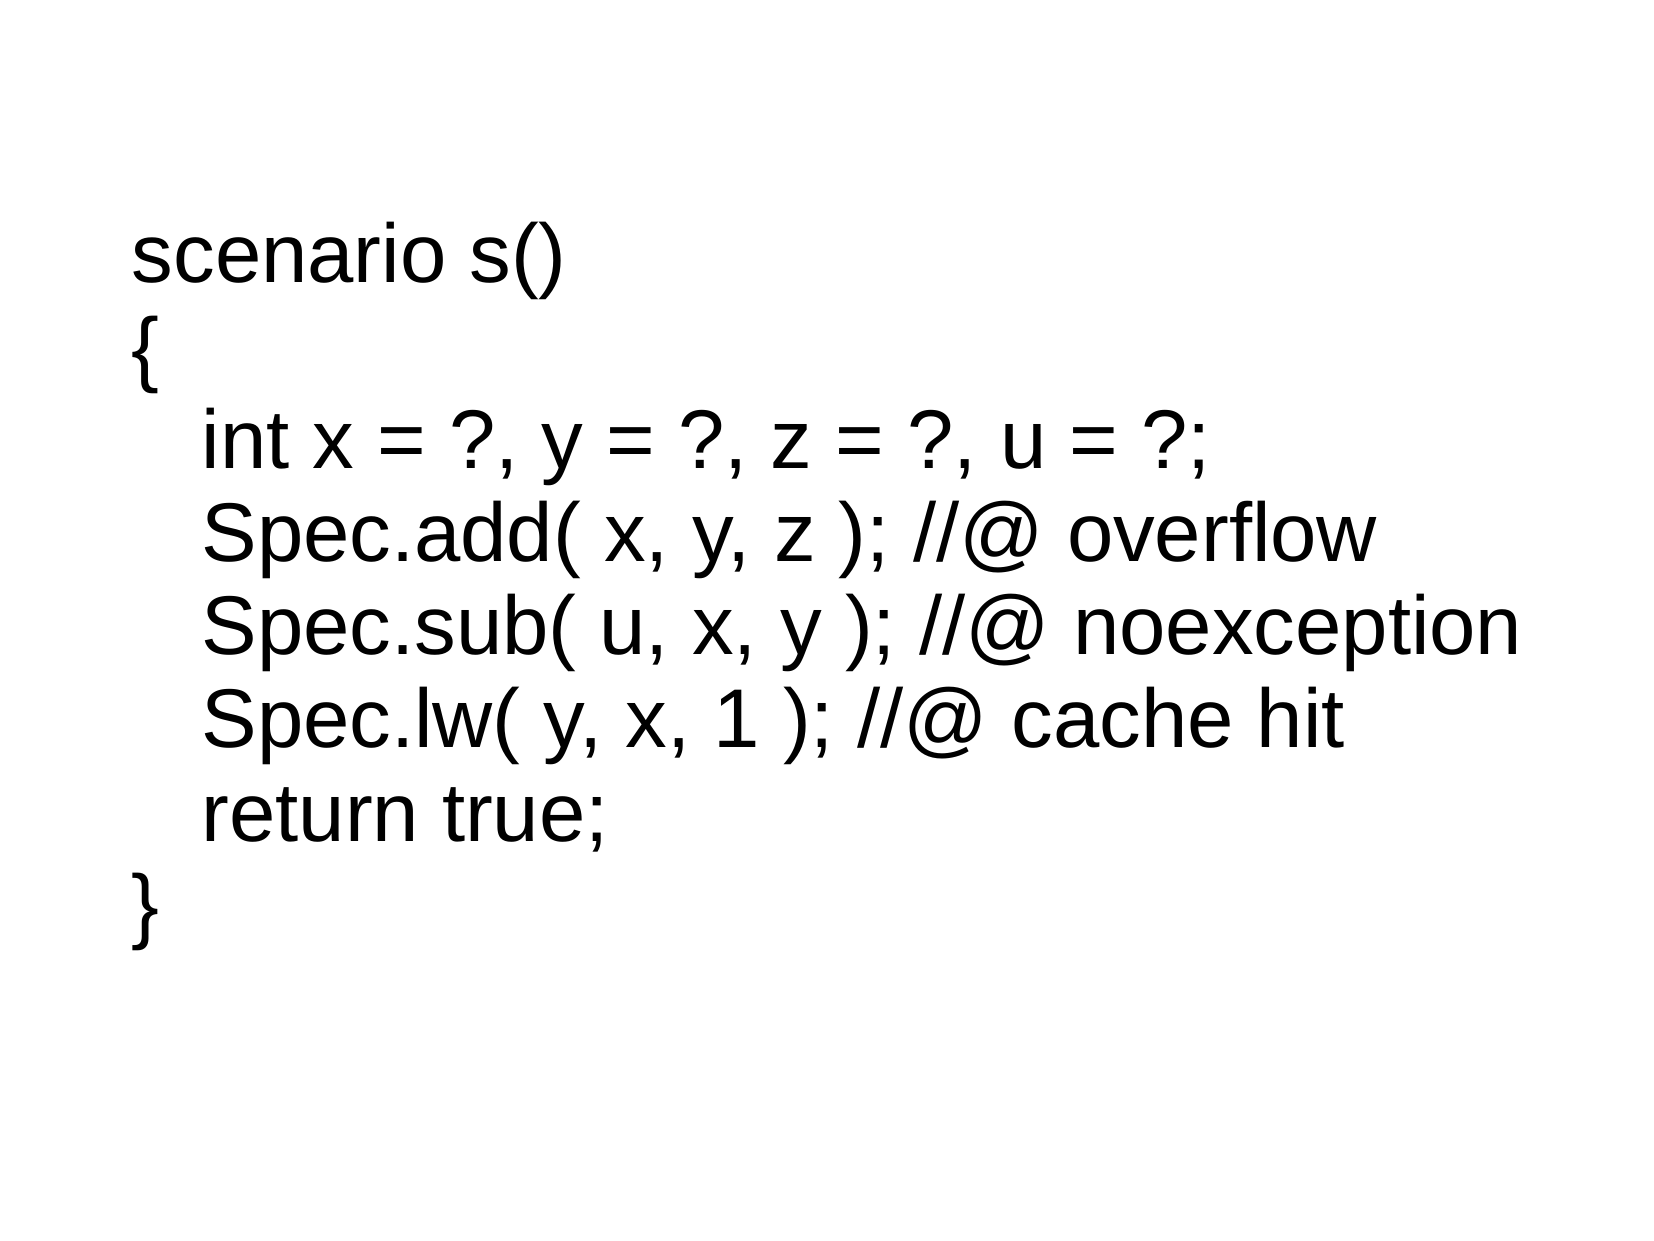

scenario s()
{
 int x = ?, y = ?, z = ?, u = ?;
 Spec.add( x, y, z ); //@ overflow
 Spec.sub( u, x, y ); //@ noexception
 Spec.lw( y, x, 1 ); //@ cache hit
 return true;
}